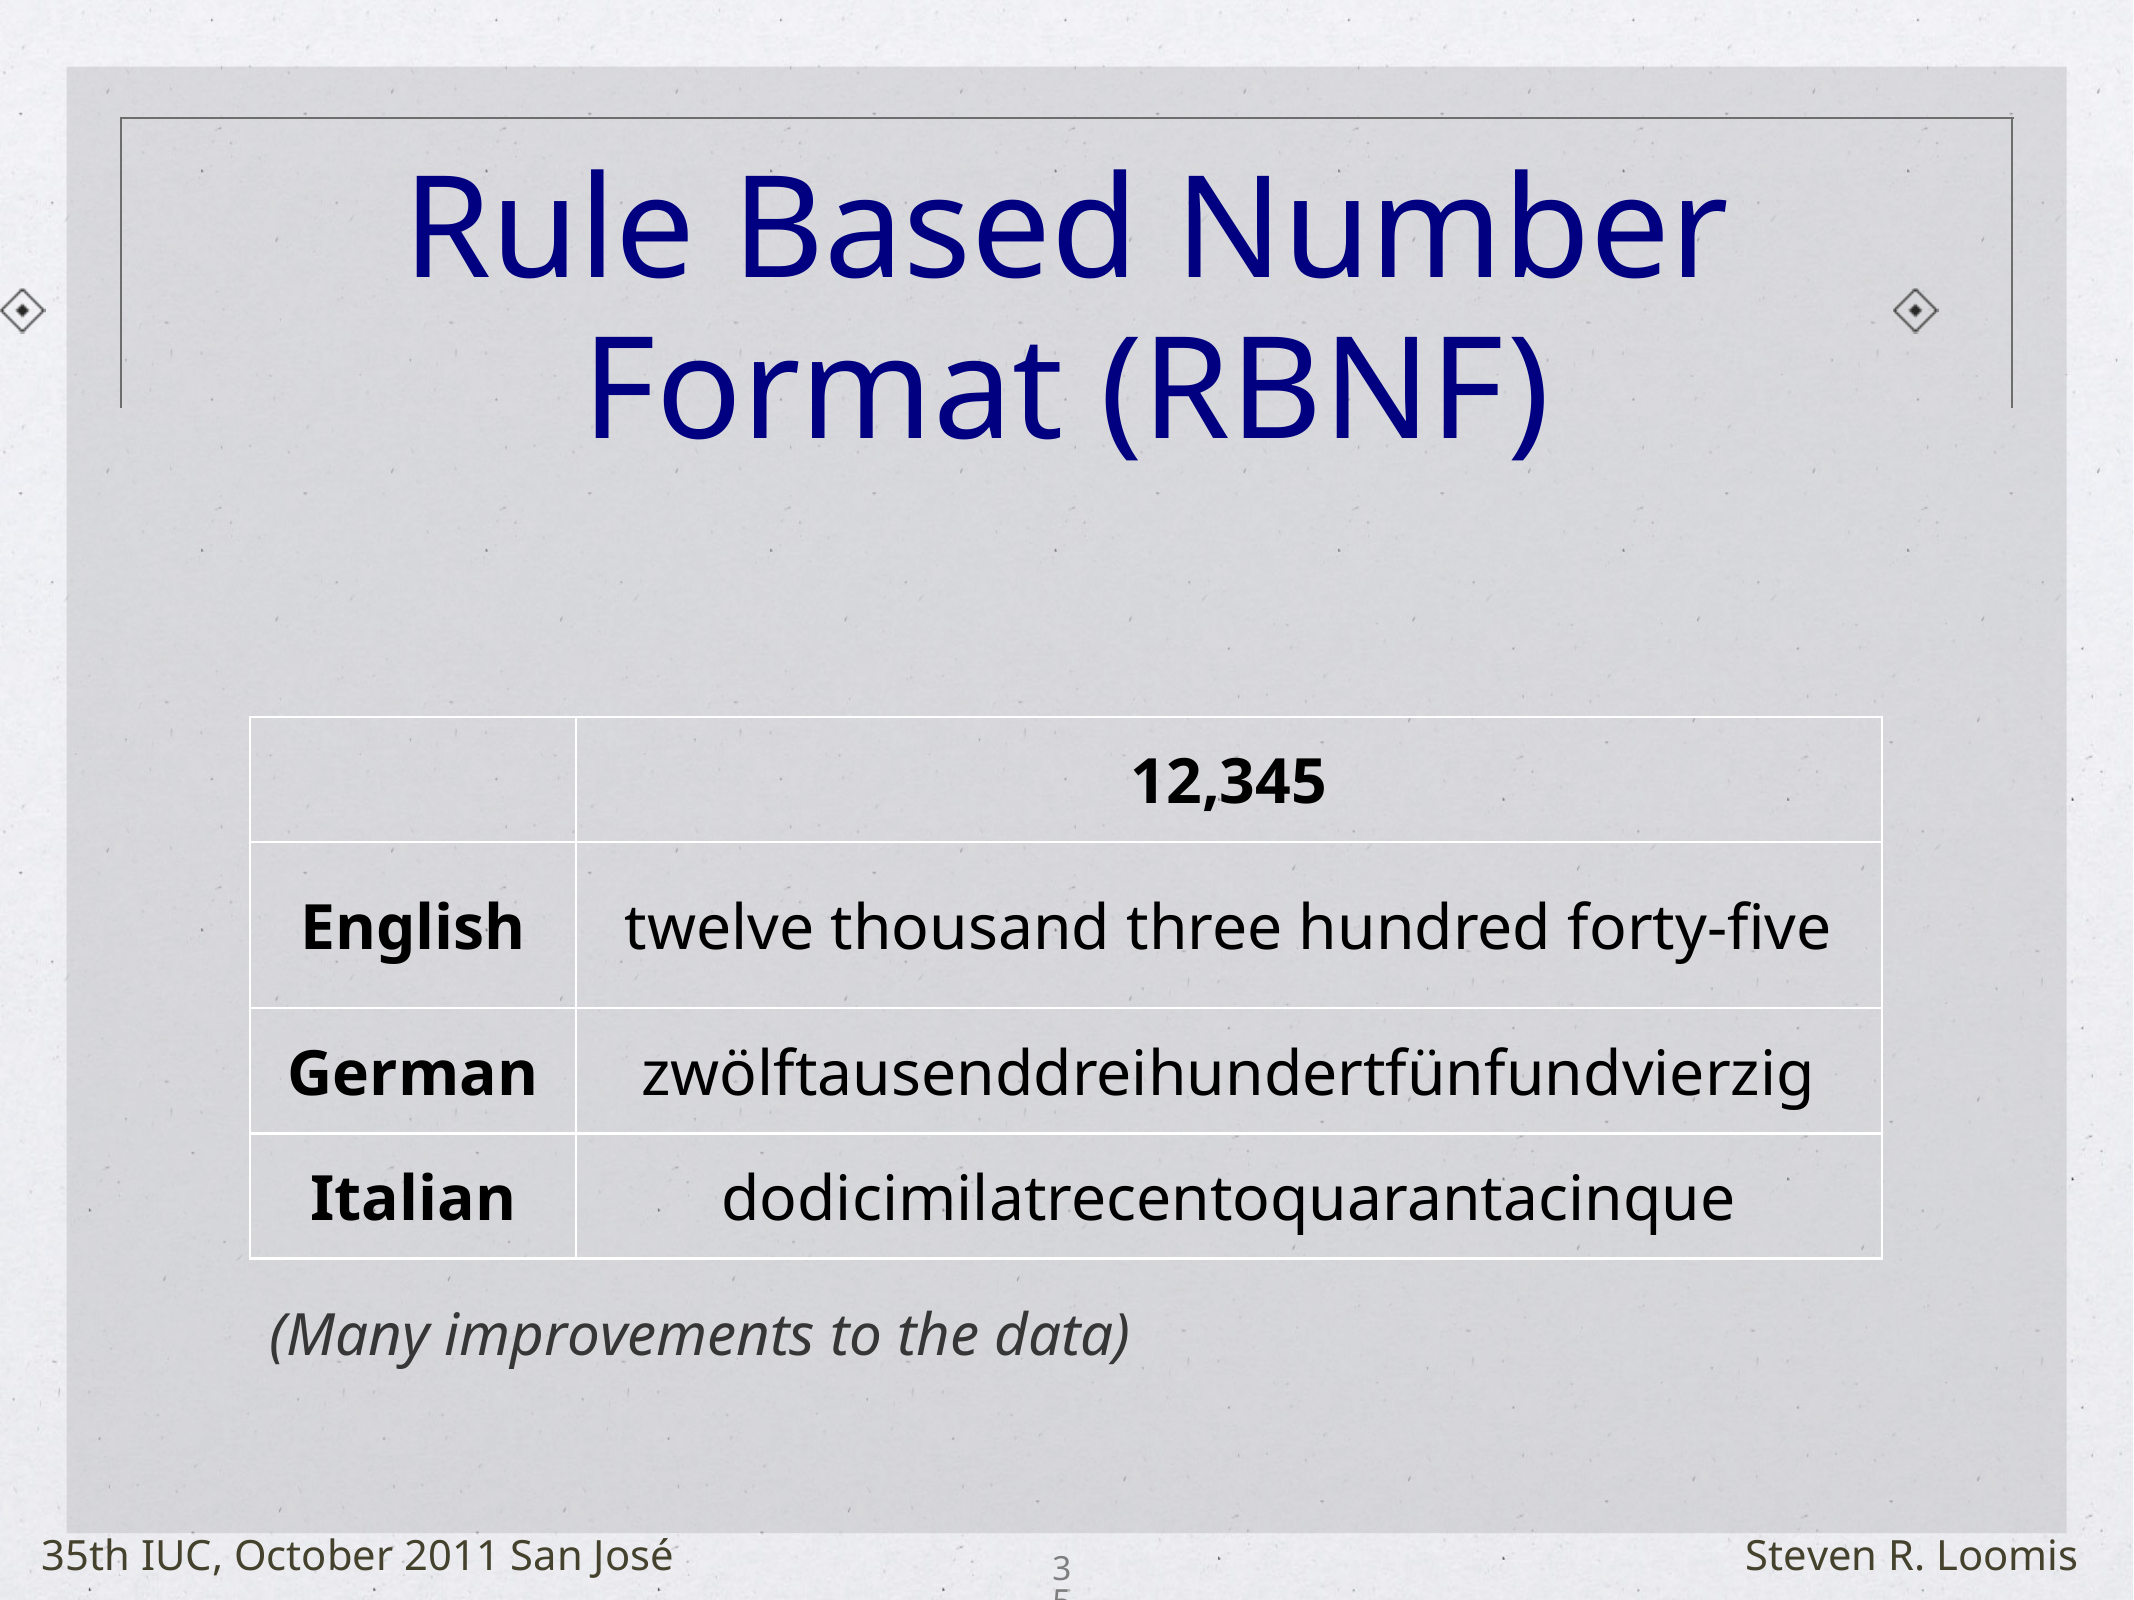

# Rule Based Number Format (RBNF)
| | 12,345 |
| --- | --- |
| English | twelve thousand three hundred forty-five |
| German | zwölftausenddreihundertfünfundvierzig |
| Italian | dodicimilatrecentoquarantacinque |
(Many improvements to the data)
35